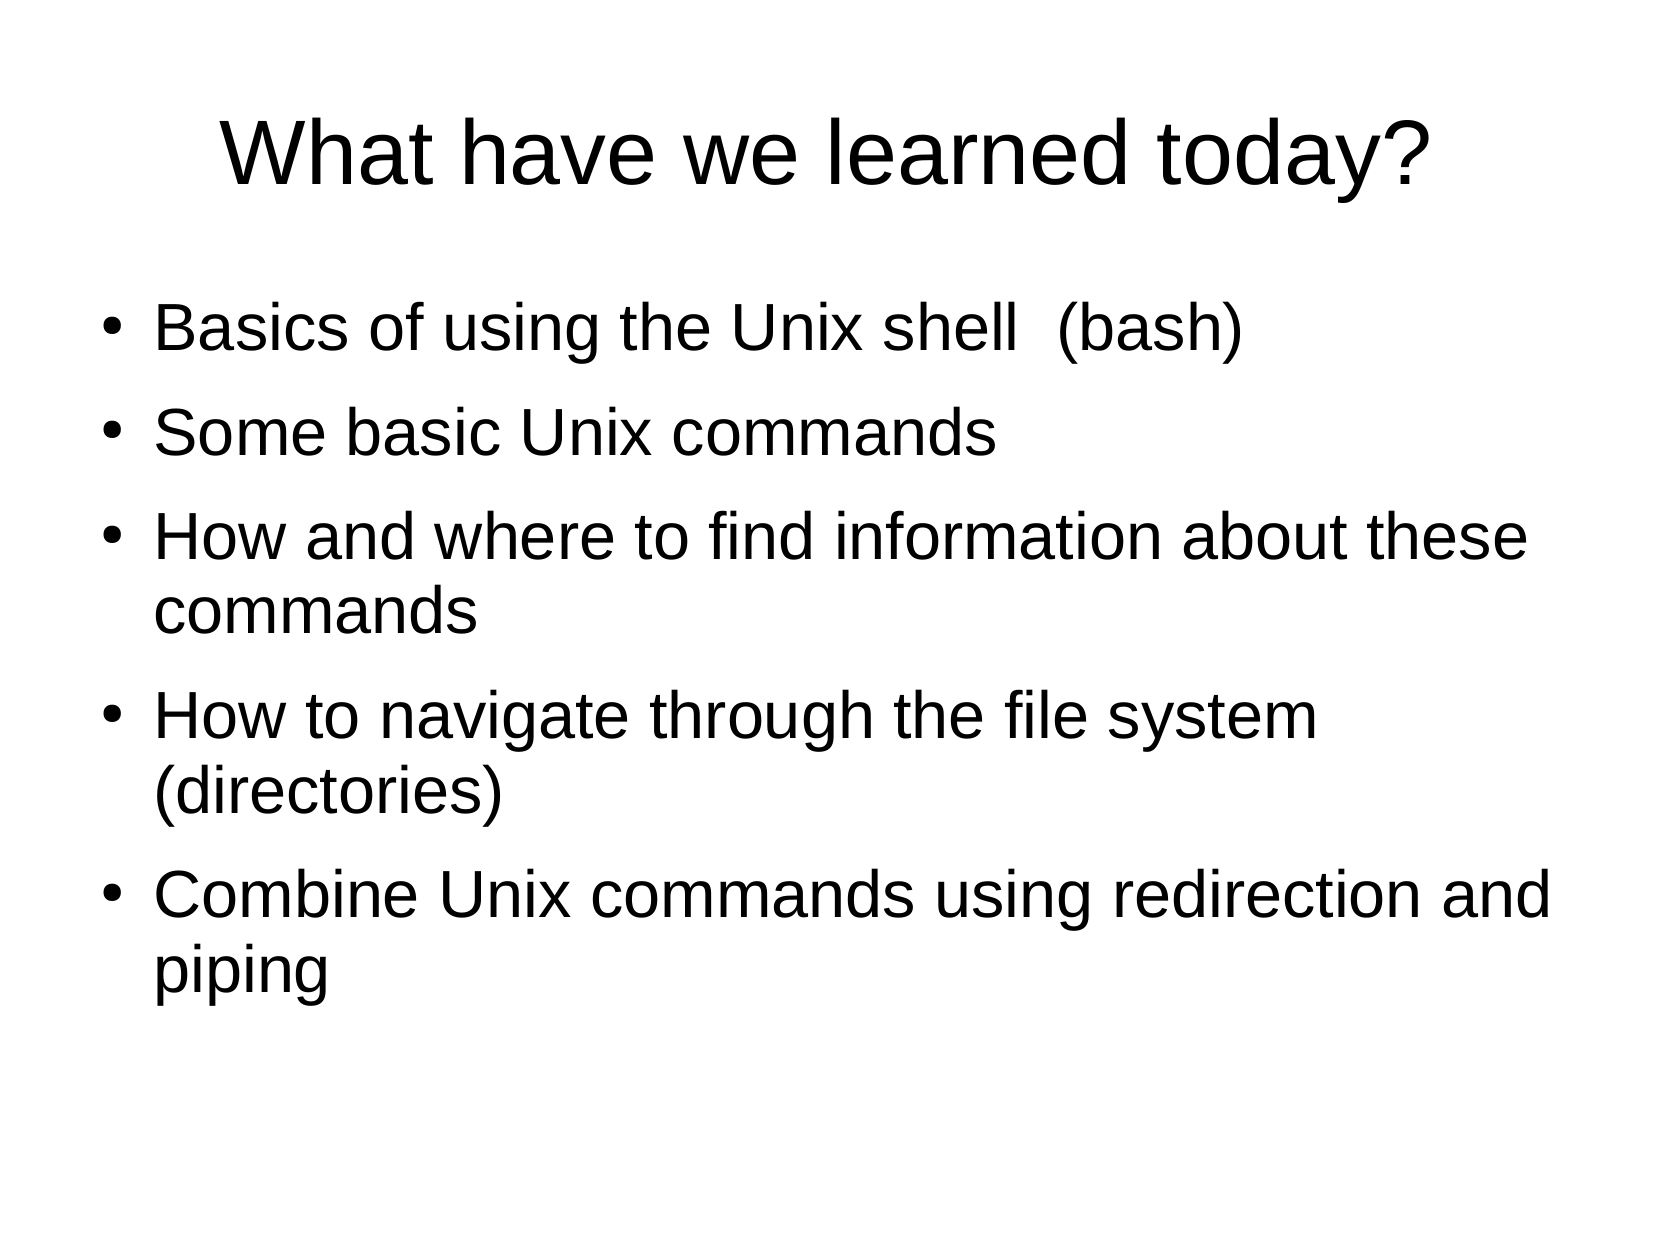

# What have we learned today?
Basics of using the Unix shell (bash)
Some basic Unix commands
How and where to find information about these commands
How to navigate through the file system (directories)
Combine Unix commands using redirection and piping